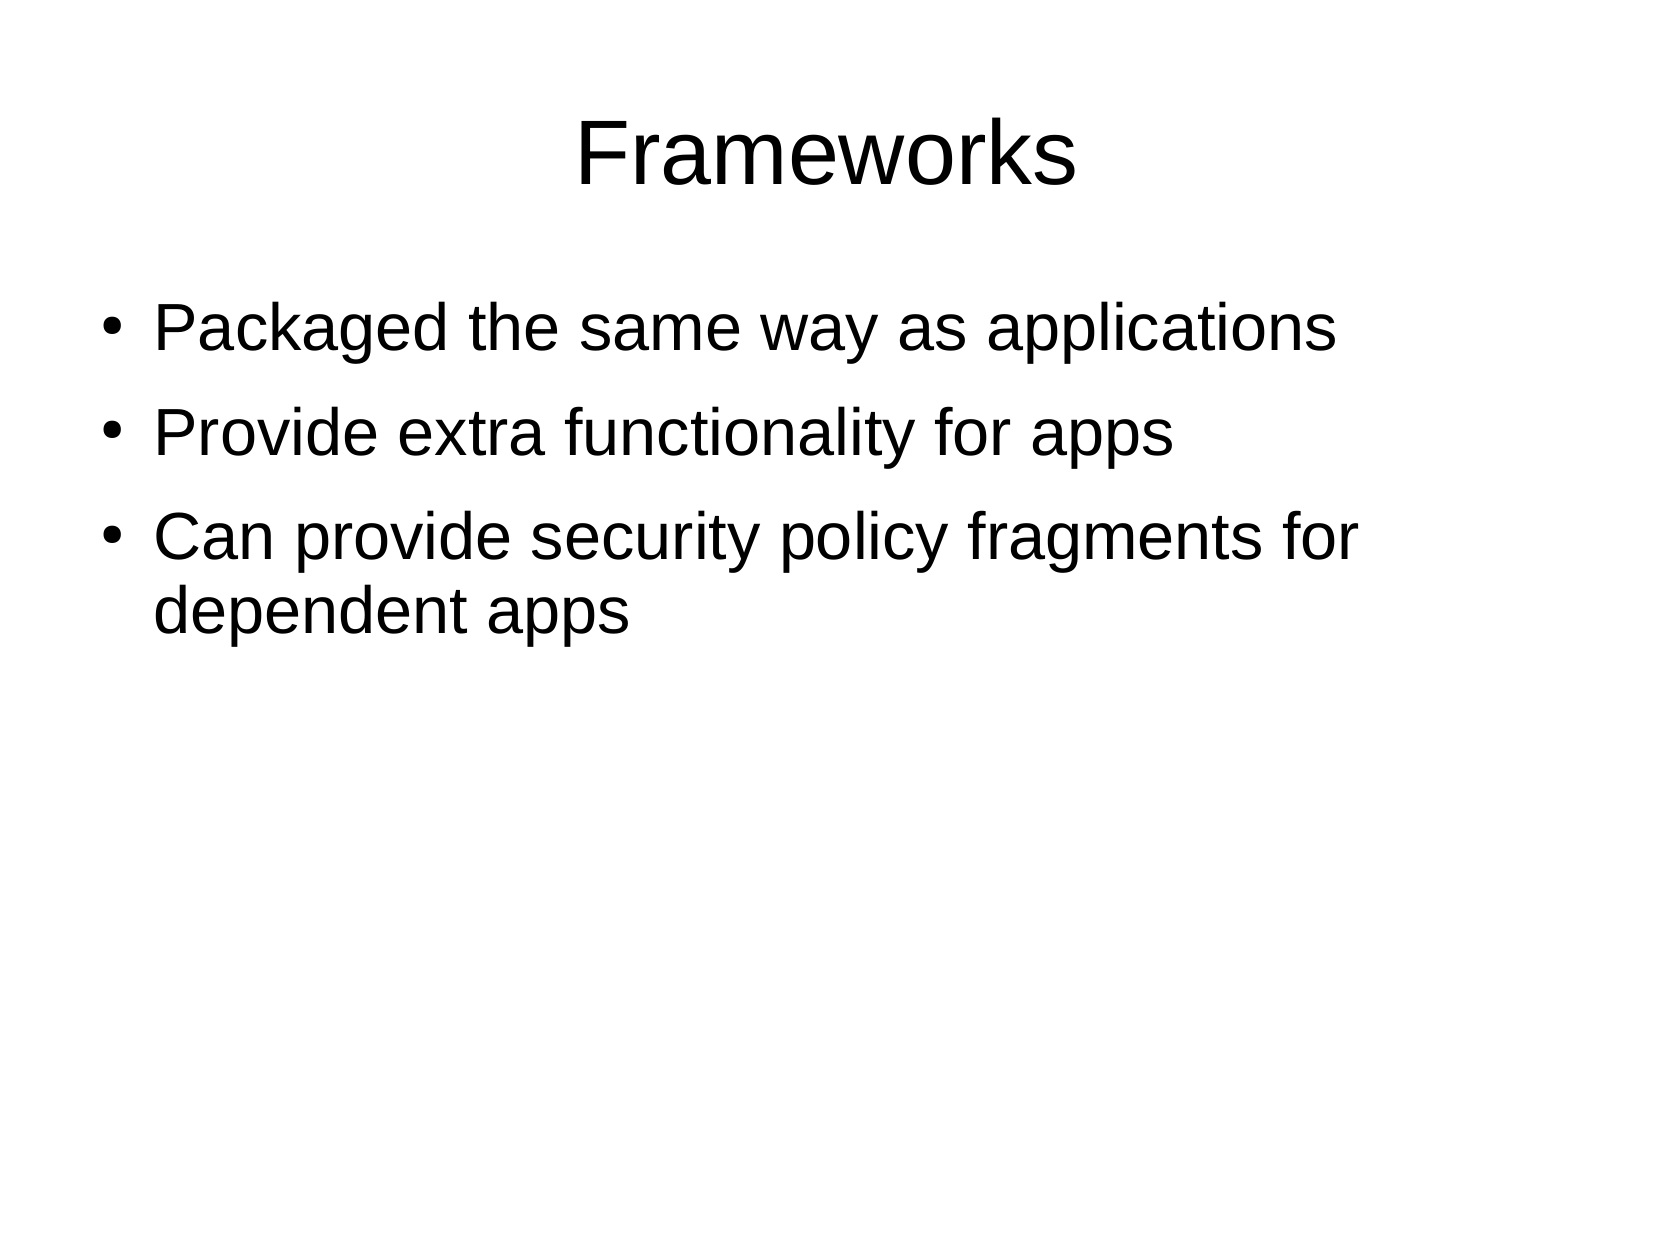

# Frameworks
Packaged the same way as applications
Provide extra functionality for apps
Can provide security policy fragments for dependent apps